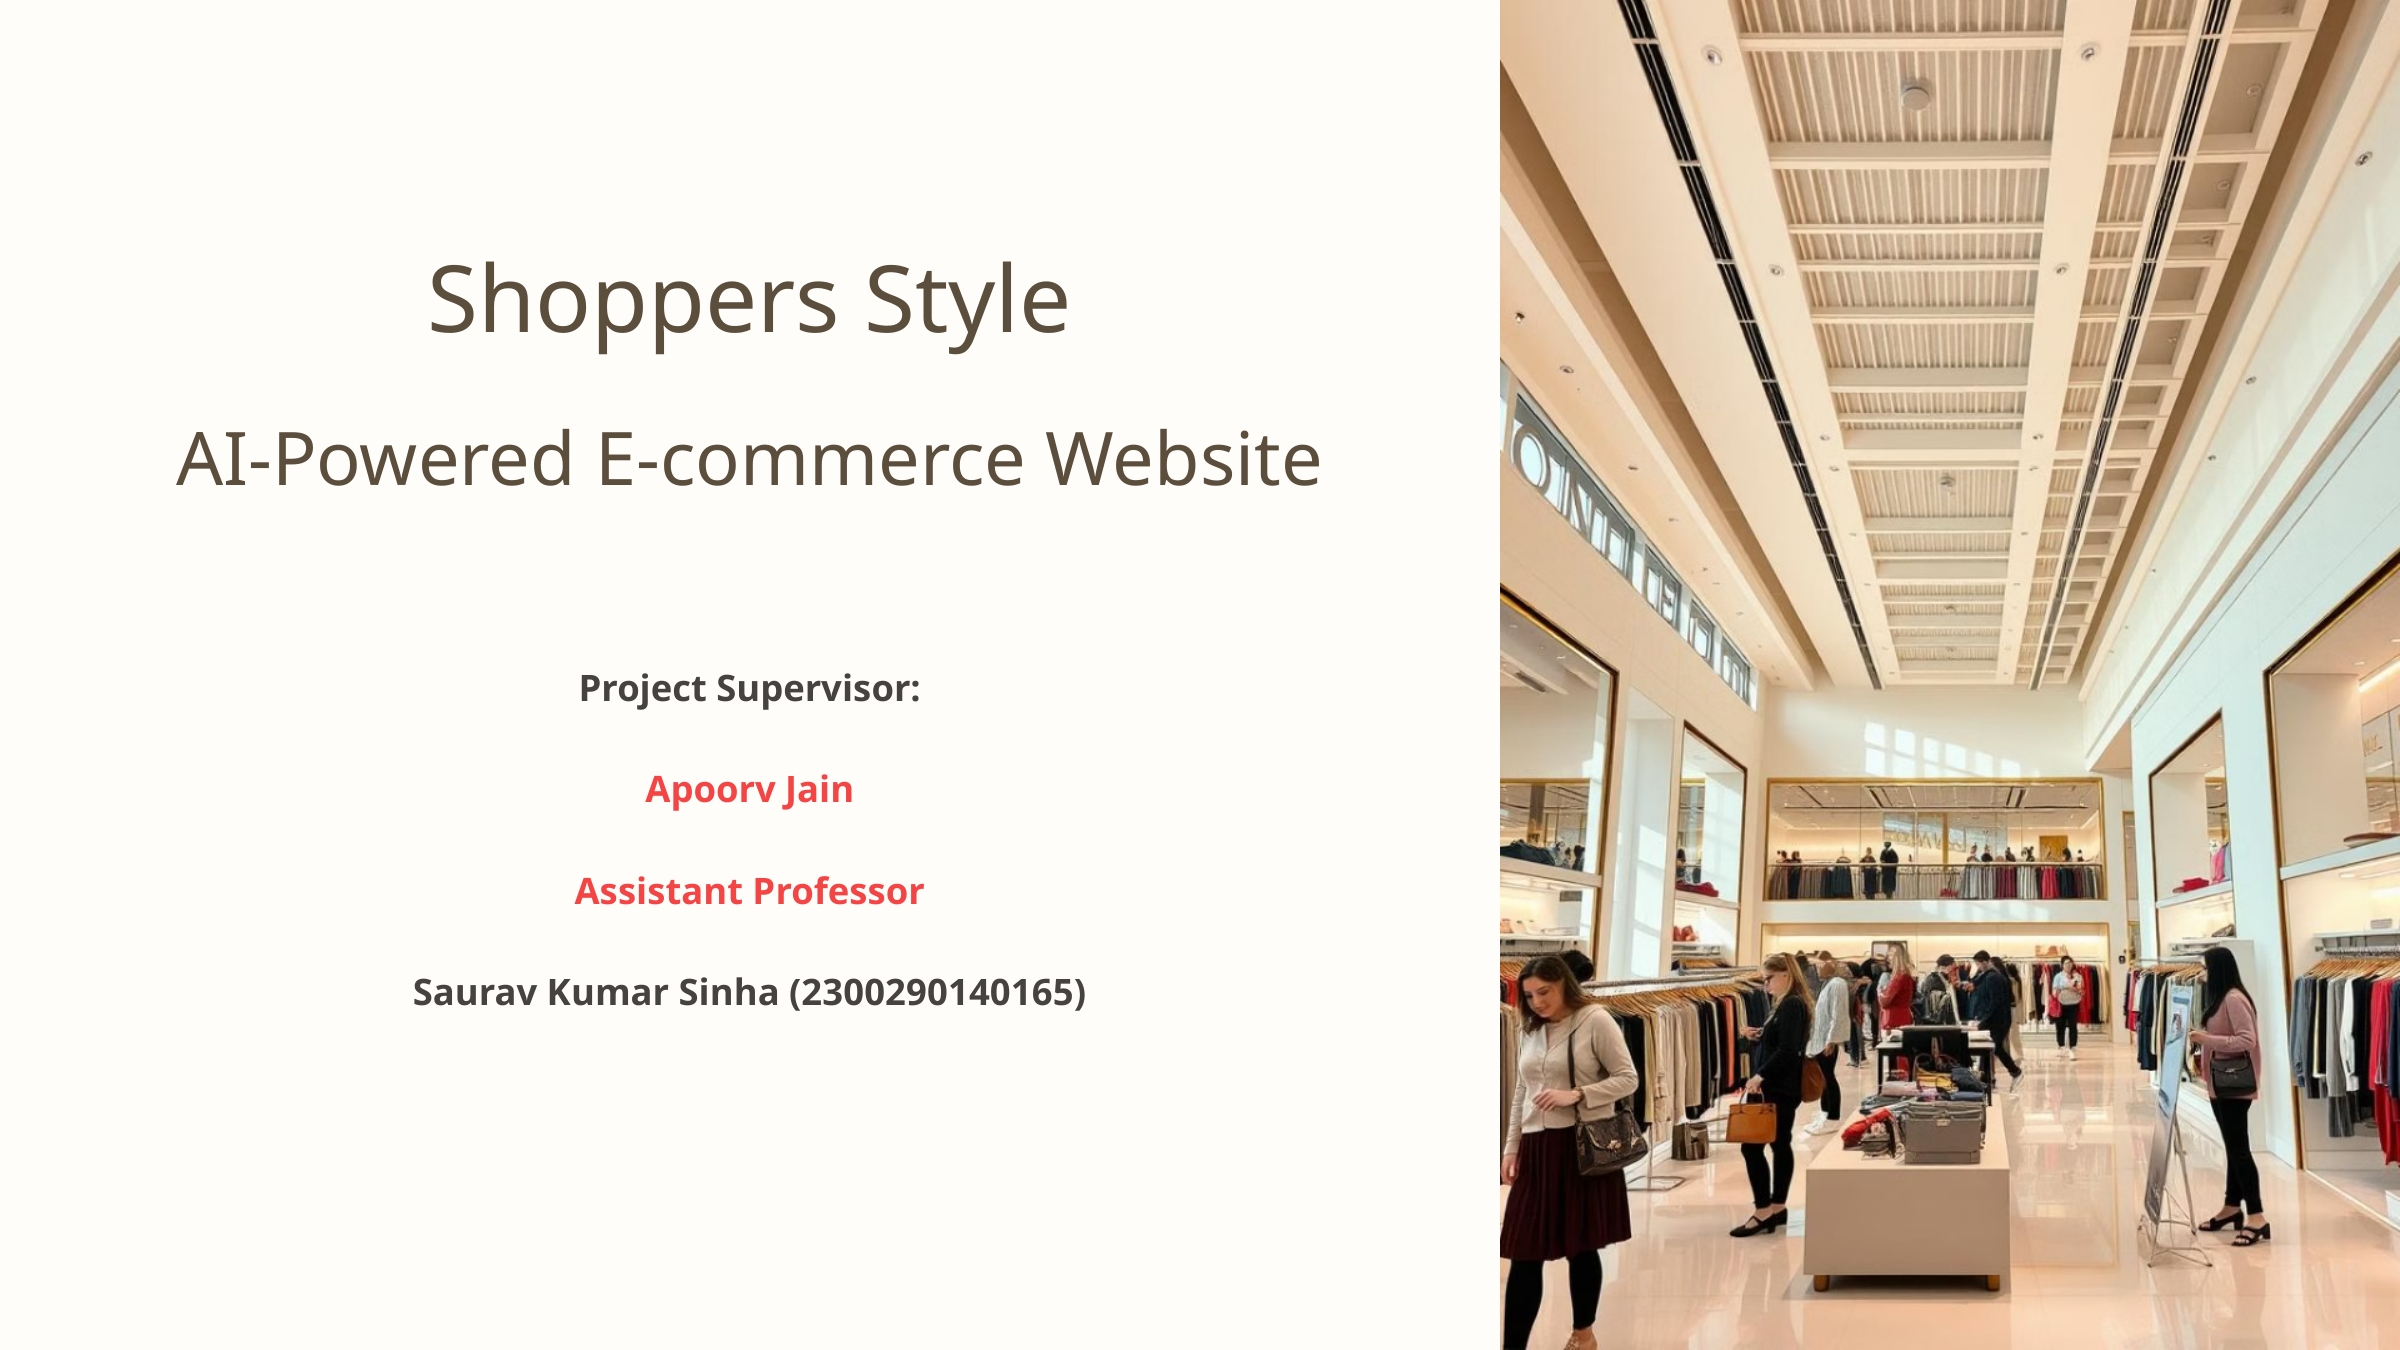

Shoppers Style
AI-Powered E-commerce Website
Project Supervisor:
Apoorv Jain
Assistant Professor
Saurav Kumar Sinha (2300290140165)